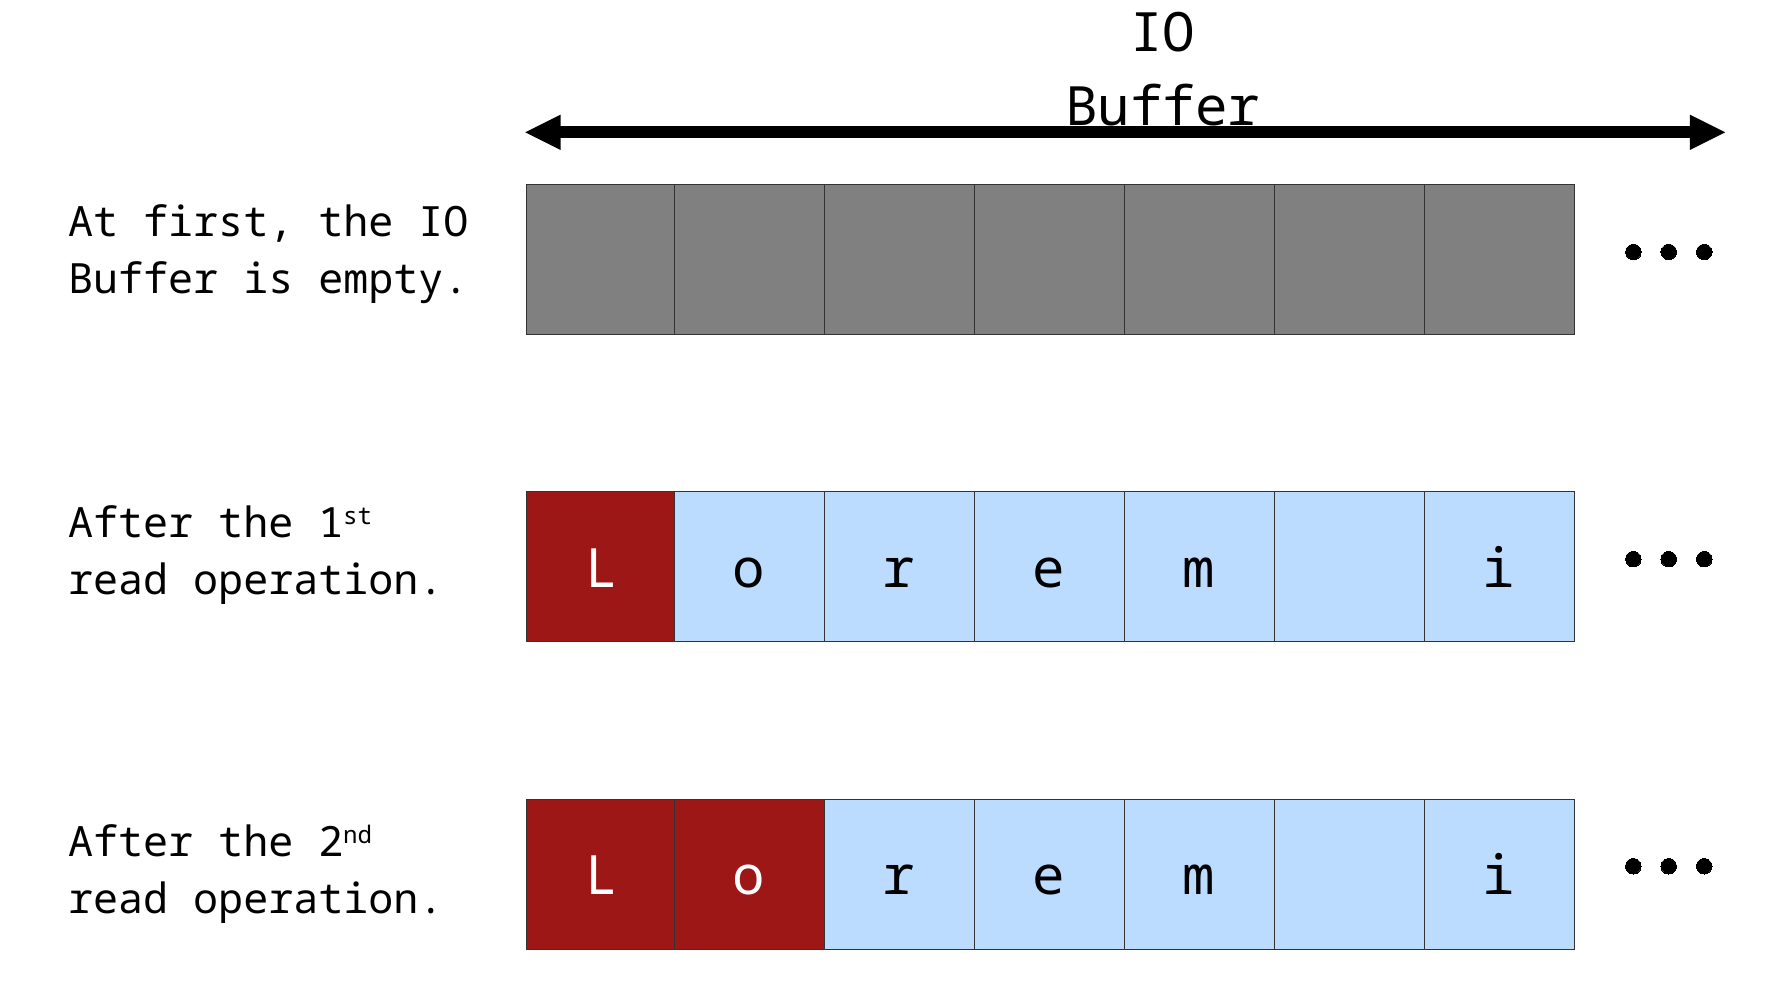

IO Buffer
At first, the IO Buffer is empty.
After the 1st read operation.
L
o
r
e
m
i
L
o
r
e
m
i
After the 2nd read operation.